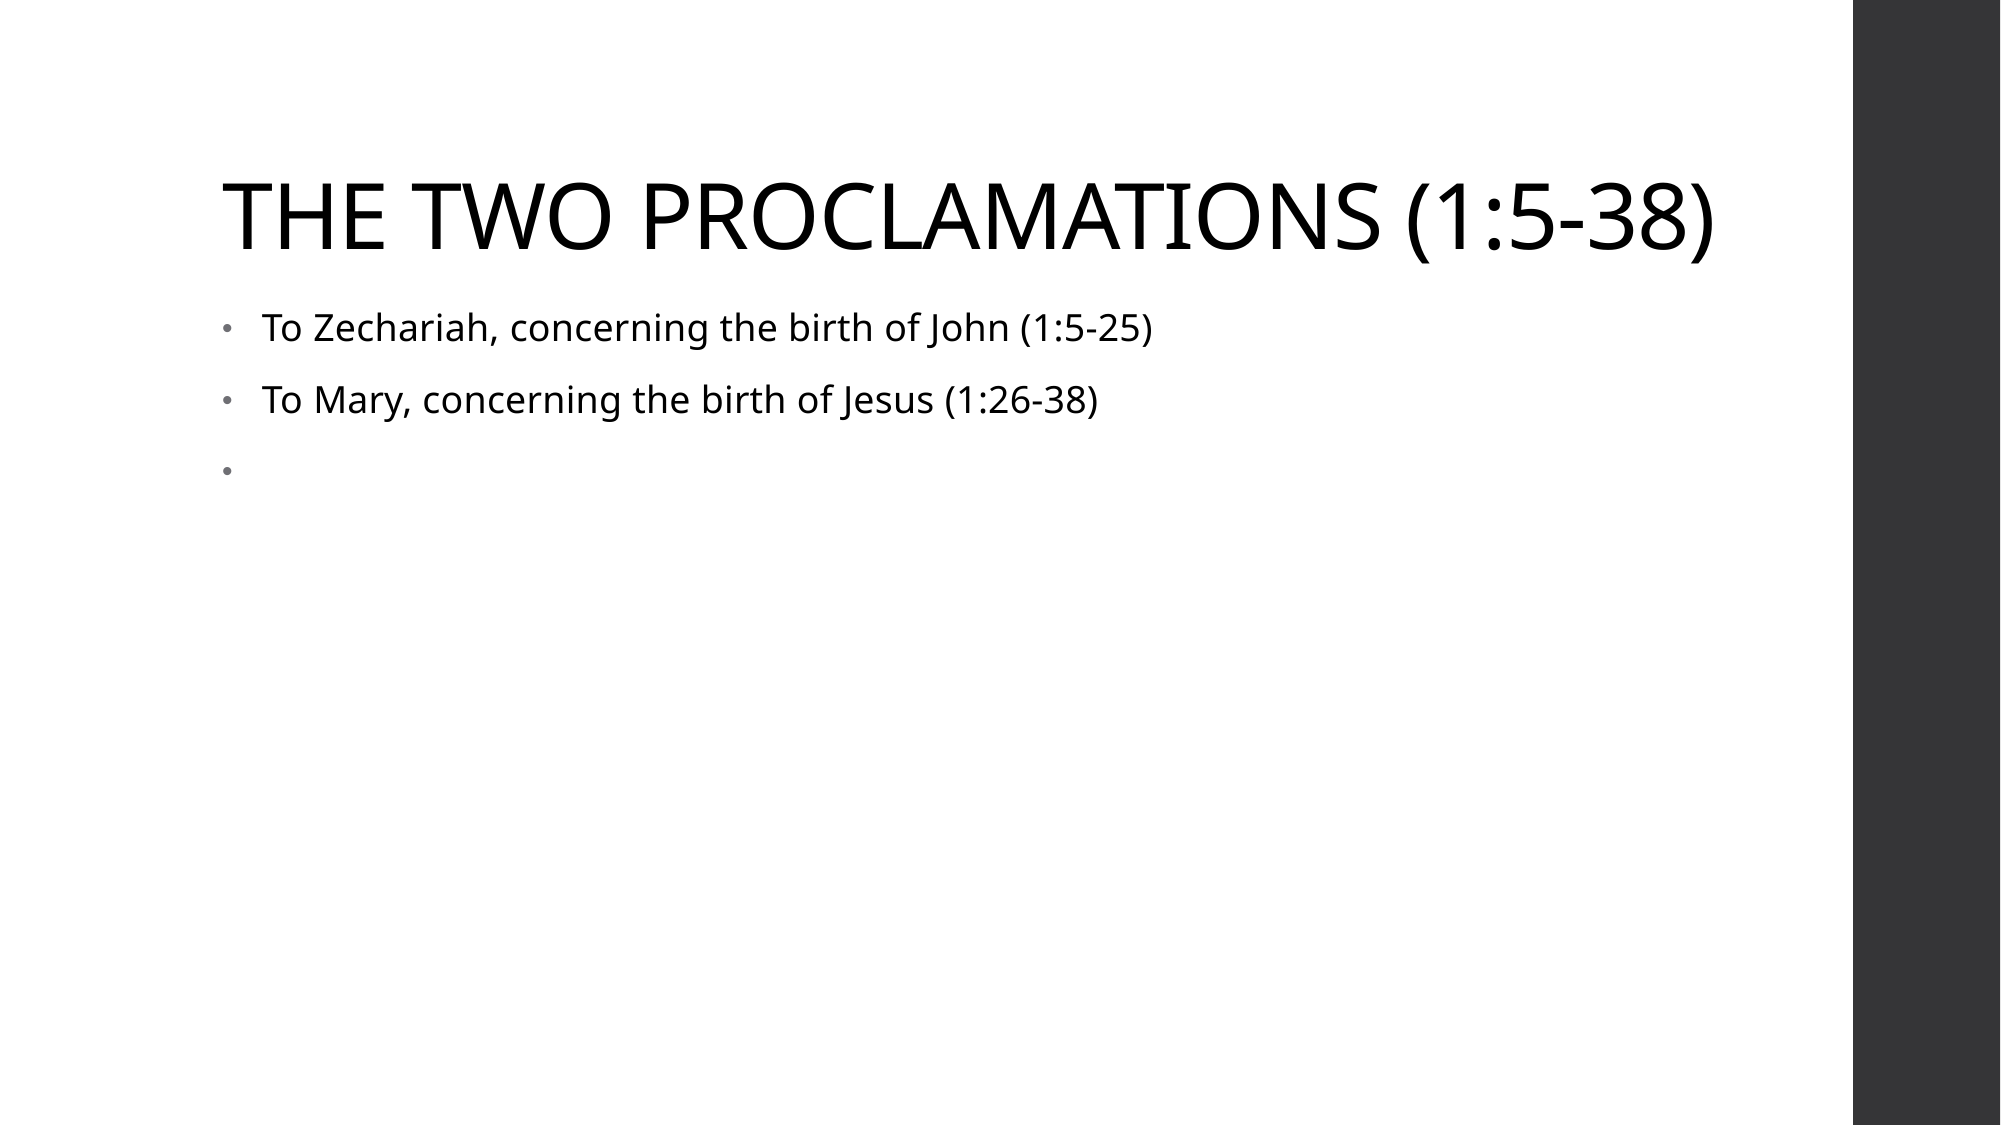

# THE TWO PROCLAMATIONS (1:5-38)
 To Zechariah, concerning the birth of John (1:5-25)
 To Mary, concerning the birth of Jesus (1:26-38)